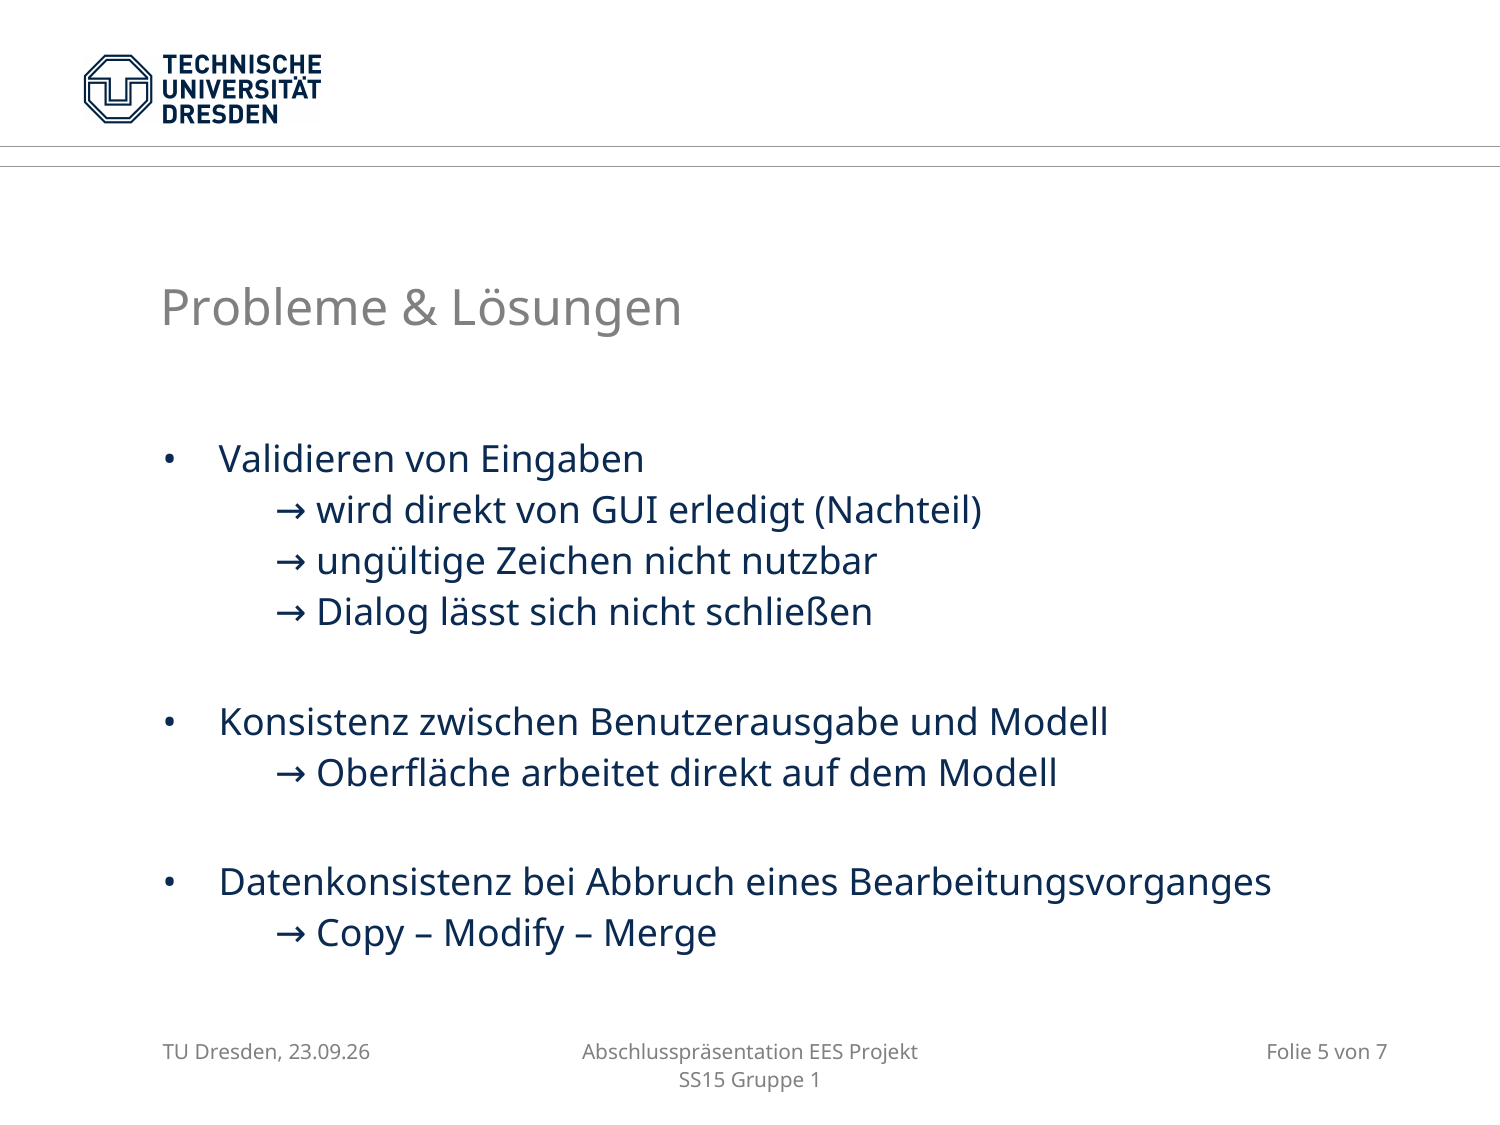

# Probleme & Lösungen
Validieren von Eingaben
→ wird direkt von GUI erledigt (Nachteil)
→ ungültige Zeichen nicht nutzbar
→ Dialog lässt sich nicht schließen
Konsistenz zwischen Benutzerausgabe und Modell
→ Oberfläche arbeitet direkt auf dem Modell
Datenkonsistenz bei Abbruch eines Bearbeitungsvorganges
→ Copy – Modify – Merge
5